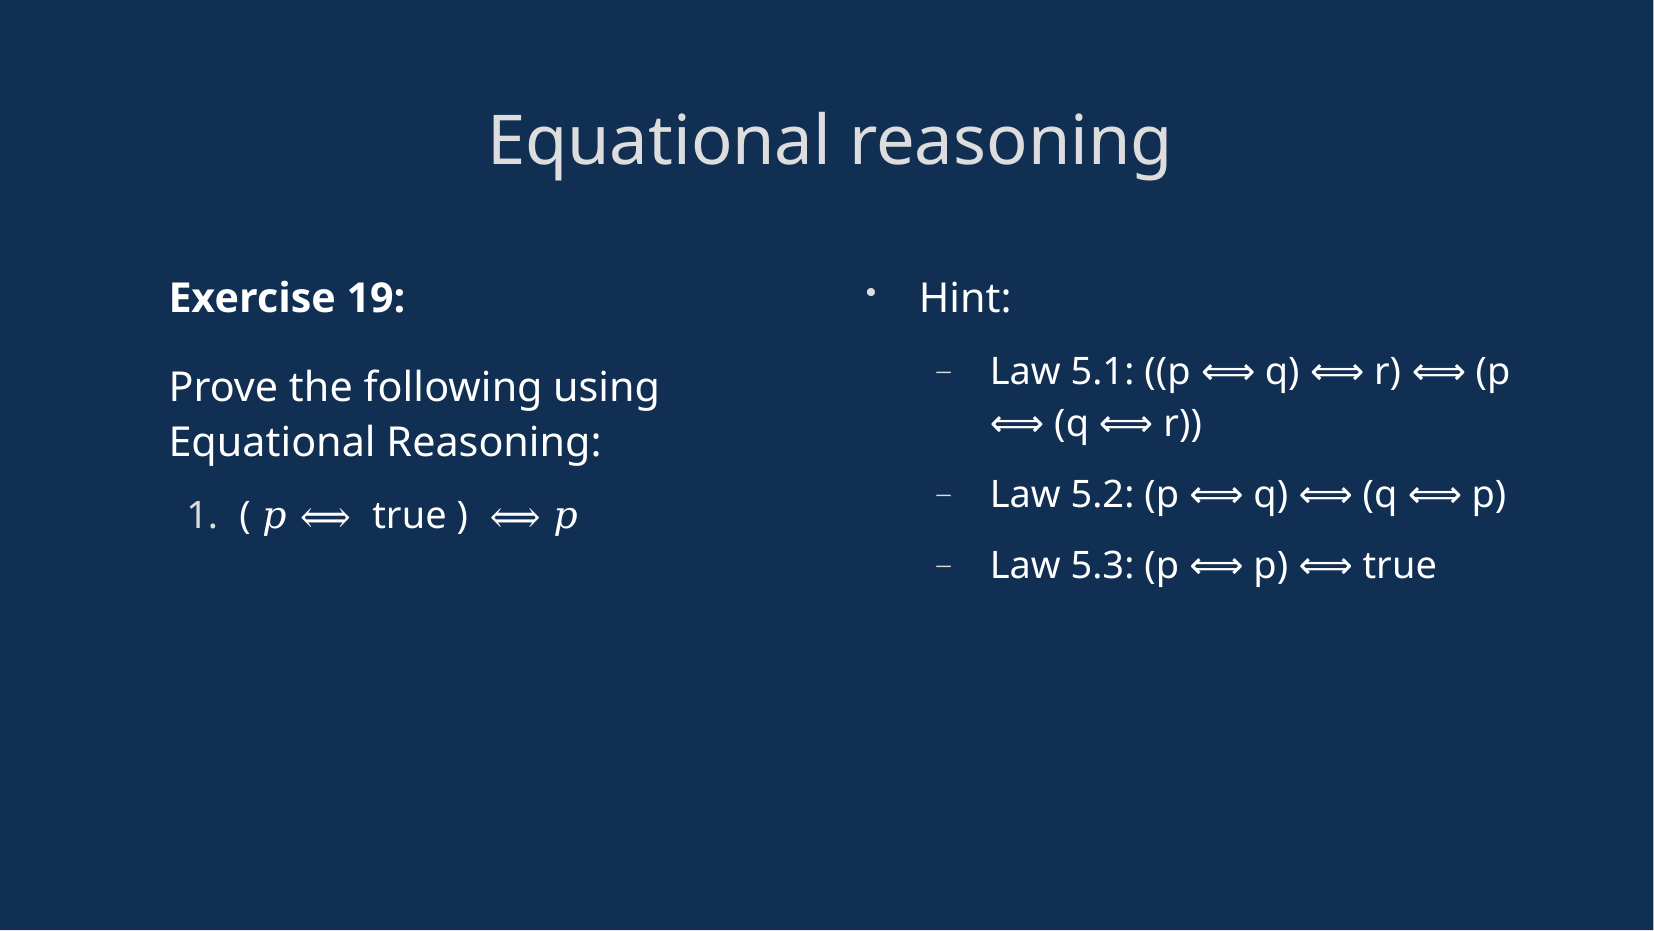

# Equational reasoning
Exercise 19:
Prove the following using Equational Reasoning:
( 𝑝 ⟺ true ) ⟺ 𝑝
Hint:
Law 5.1: ((p ⟺ q) ⟺ r) ⟺ (p ⟺ (q ⟺ r))
Law 5.2: (p ⟺ q) ⟺ (q ⟺ p)
Law 5.3: (p ⟺ p) ⟺ true